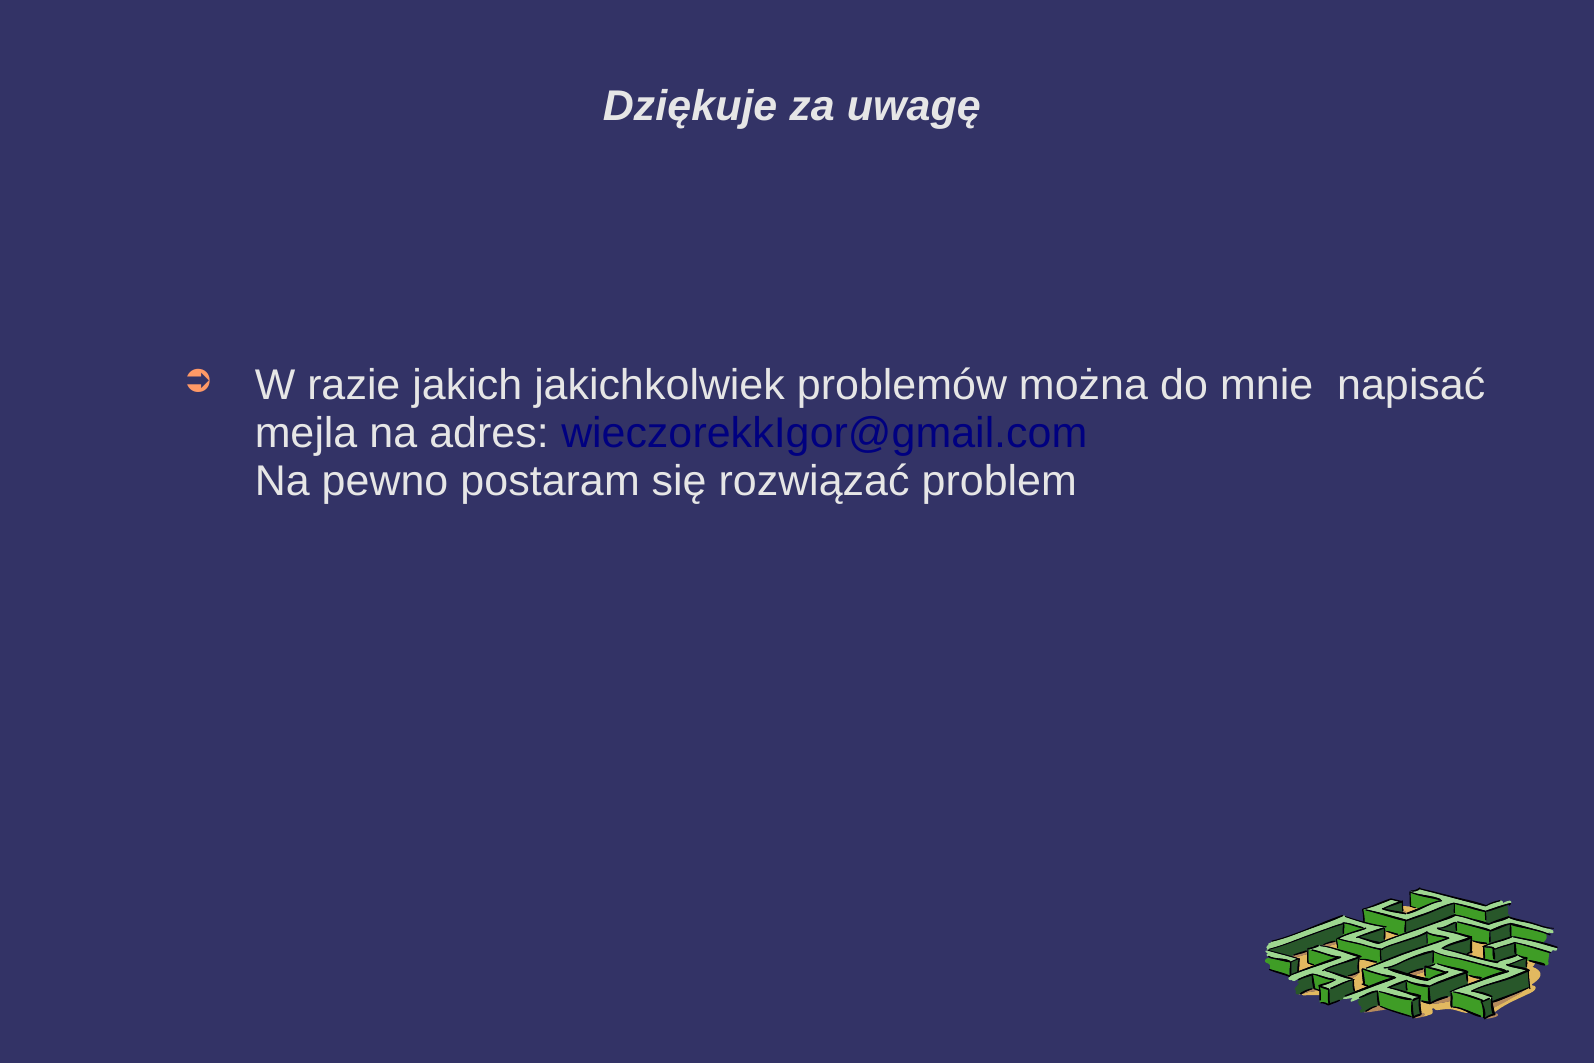

# Dziękuje za uwagę
W razie jakich jakichkolwiek problemów można do mnie napisać mejla na adres: wieczorekkIgor@gmail.com
Na pewno postaram się rozwiązać problem